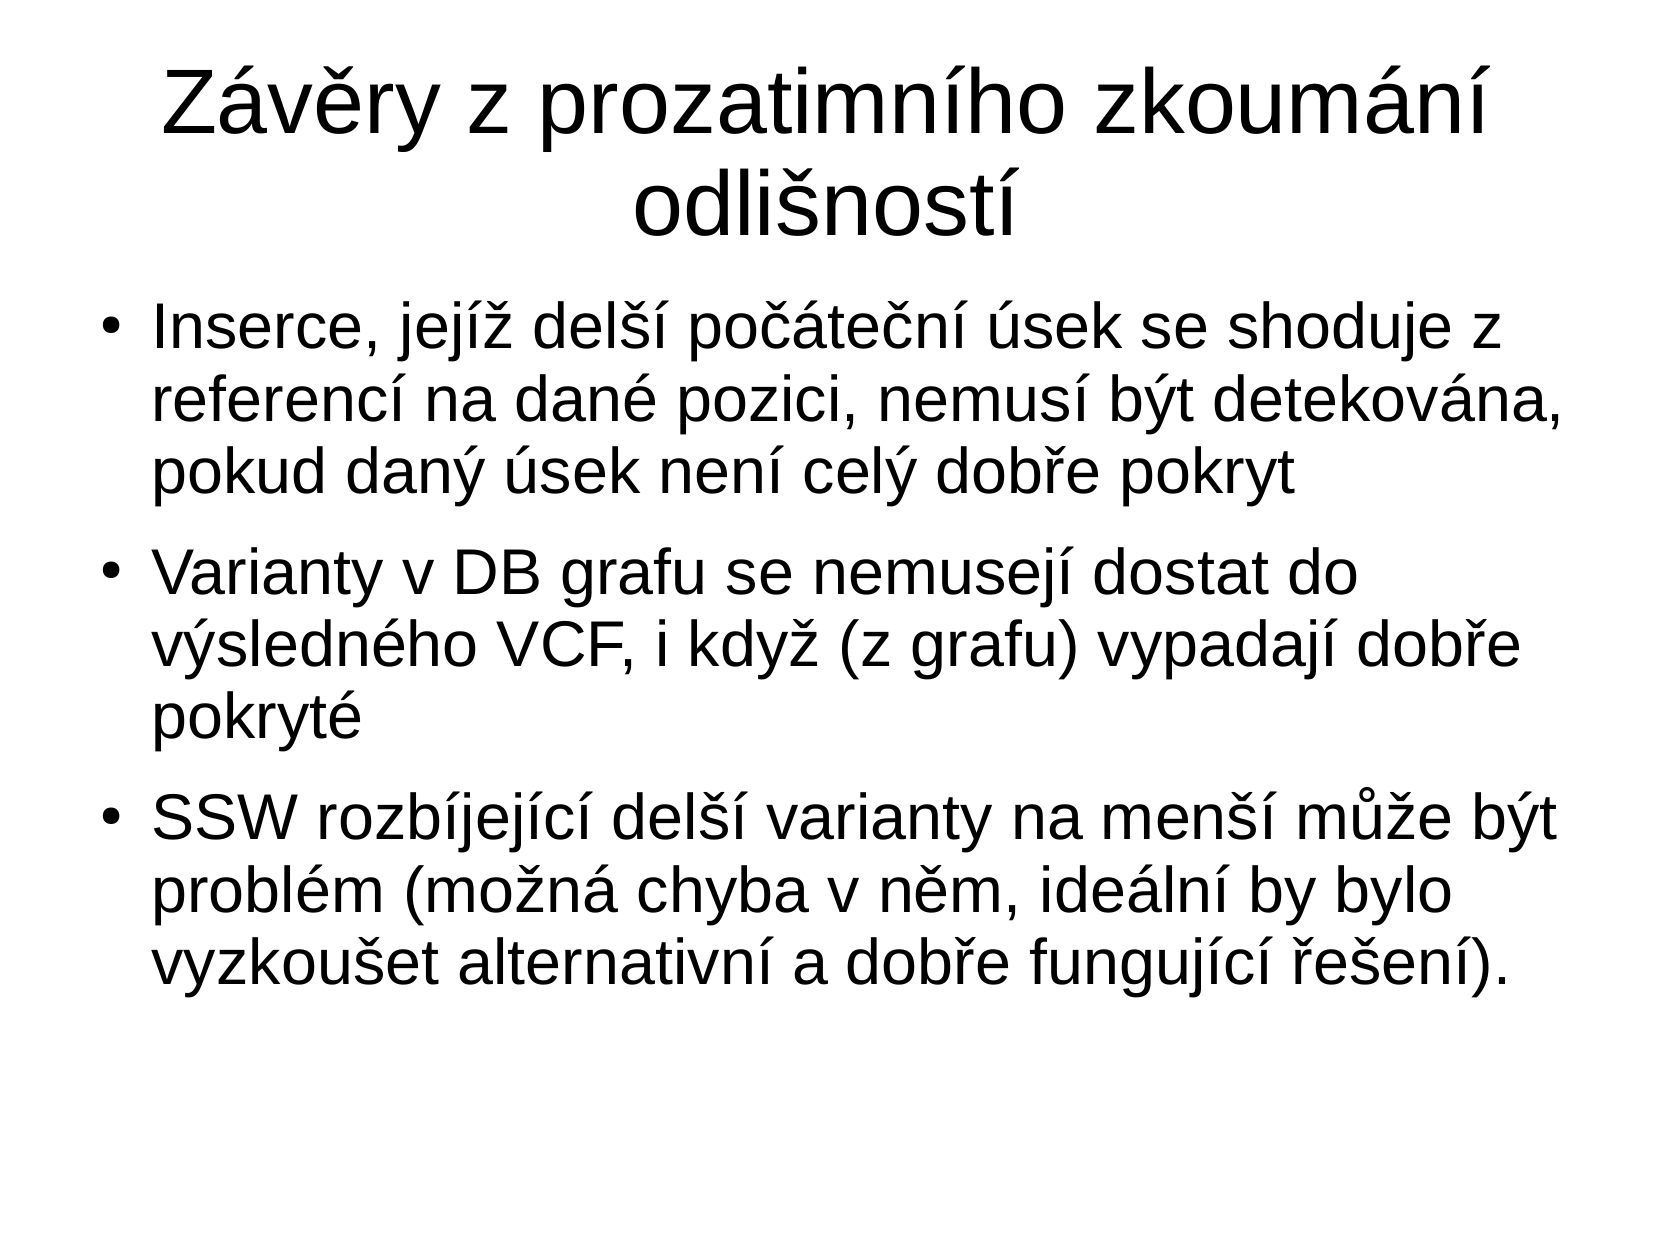

# Závěry z prozatimního zkoumání odlišností
Inserce, jejíž delší počáteční úsek se shoduje z referencí na dané pozici, nemusí být detekována, pokud daný úsek není celý dobře pokryt
Varianty v DB grafu se nemusejí dostat do výsledného VCF, i když (z grafu) vypadají dobře pokryté
SSW rozbíjející delší varianty na menší může být problém (možná chyba v něm, ideální by bylo vyzkoušet alternativní a dobře fungující řešení).